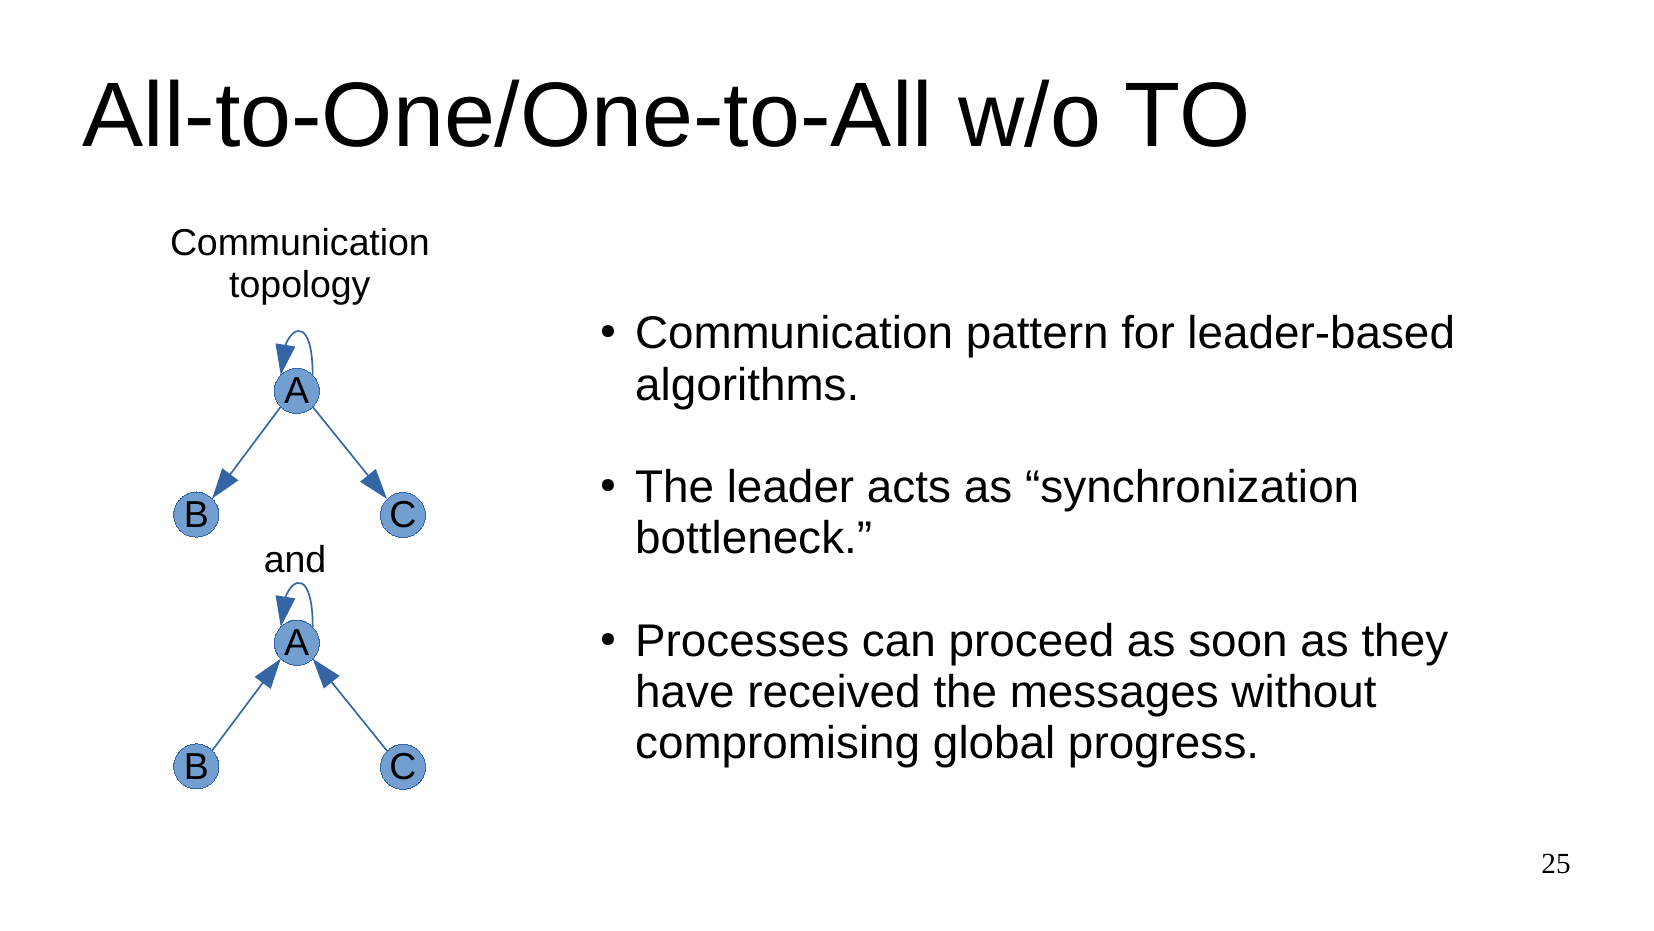

# All-to-One/One-to-All w/o TO
Communication
topology
Communication pattern for leader-based algorithms.
The leader acts as “synchronization bottleneck.”
Processes can proceed as soon as they have received the messages without compromising global progress.
A
B
C
and
A
B
C
25